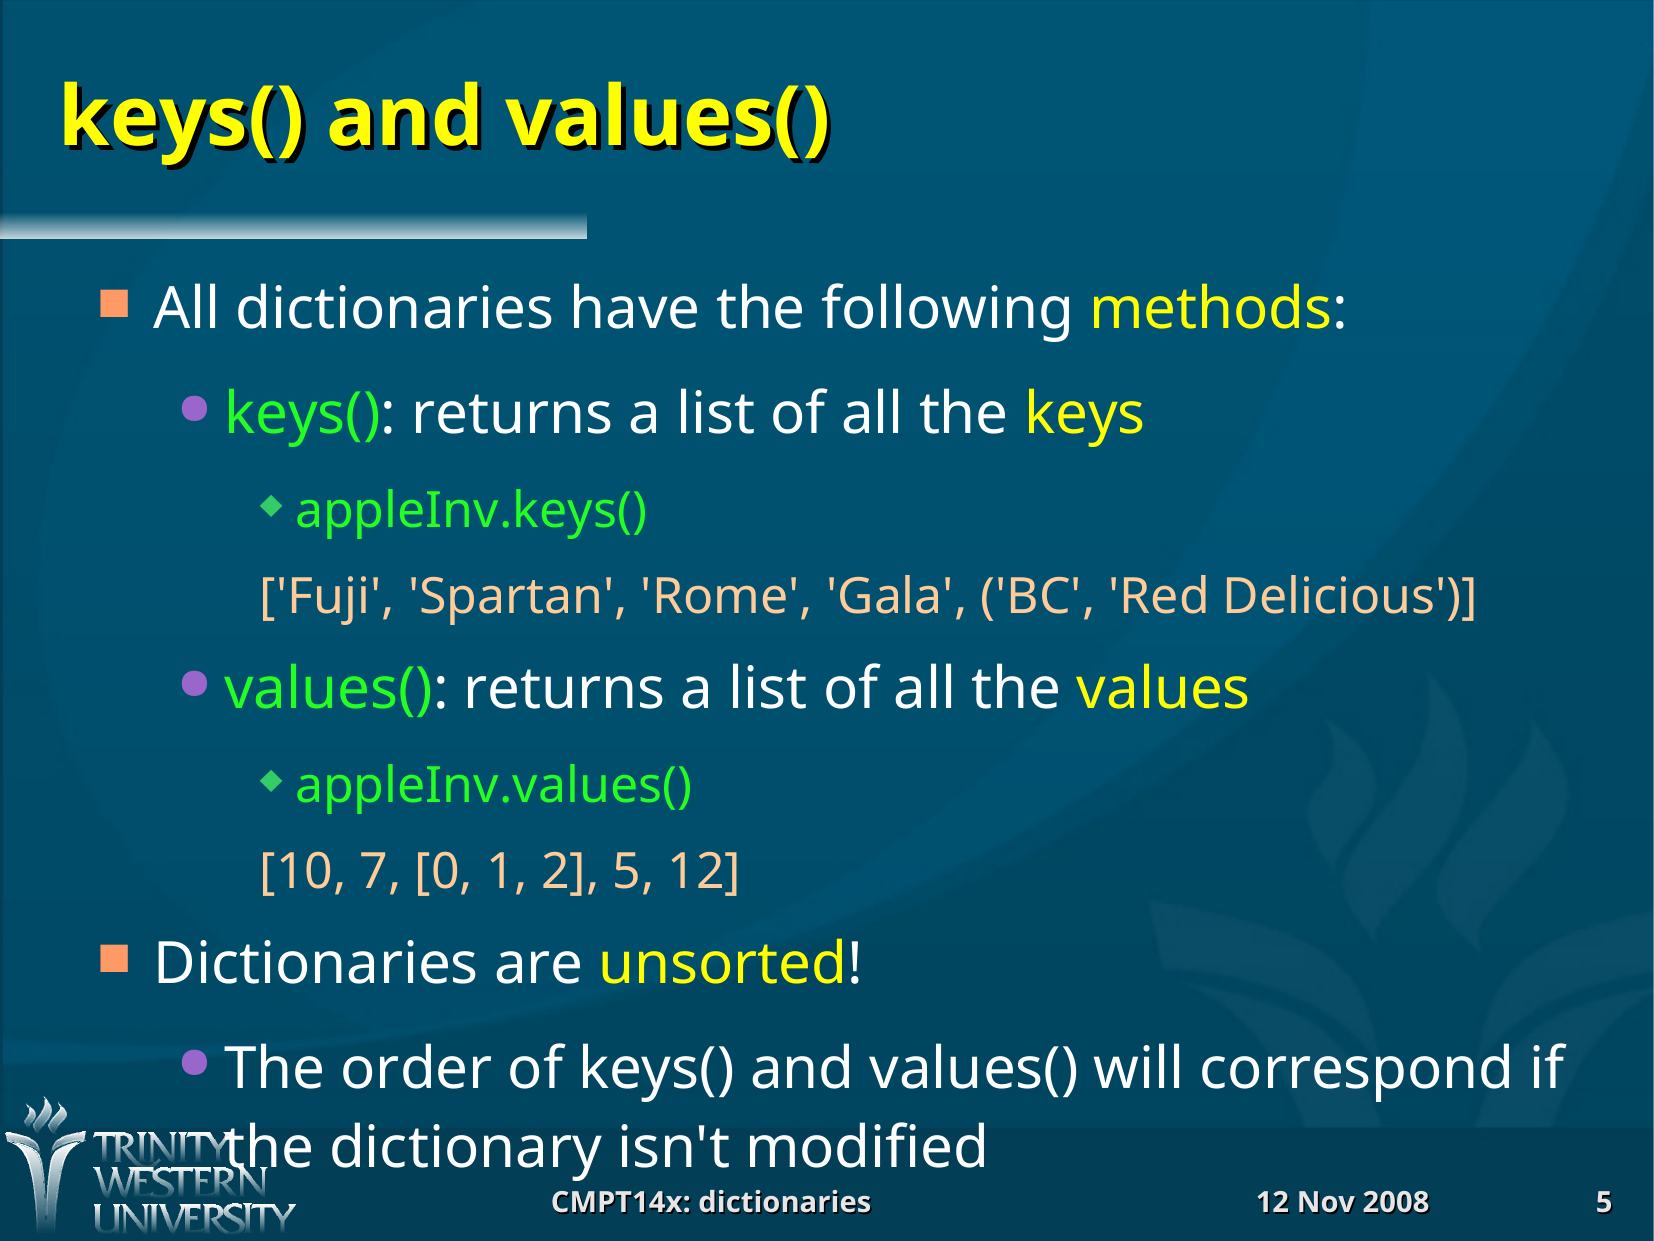

# keys() and values()
All dictionaries have the following methods:
keys(): returns a list of all the keys
appleInv.keys()
['Fuji', 'Spartan', 'Rome', 'Gala', ('BC', 'Red Delicious')]
values(): returns a list of all the values
appleInv.values()
[10, 7, [0, 1, 2], 5, 12]
Dictionaries are unsorted!
The order of keys() and values() will correspond if the dictionary isn't modified
CMPT14x: dictionaries
12 Nov 2008
5